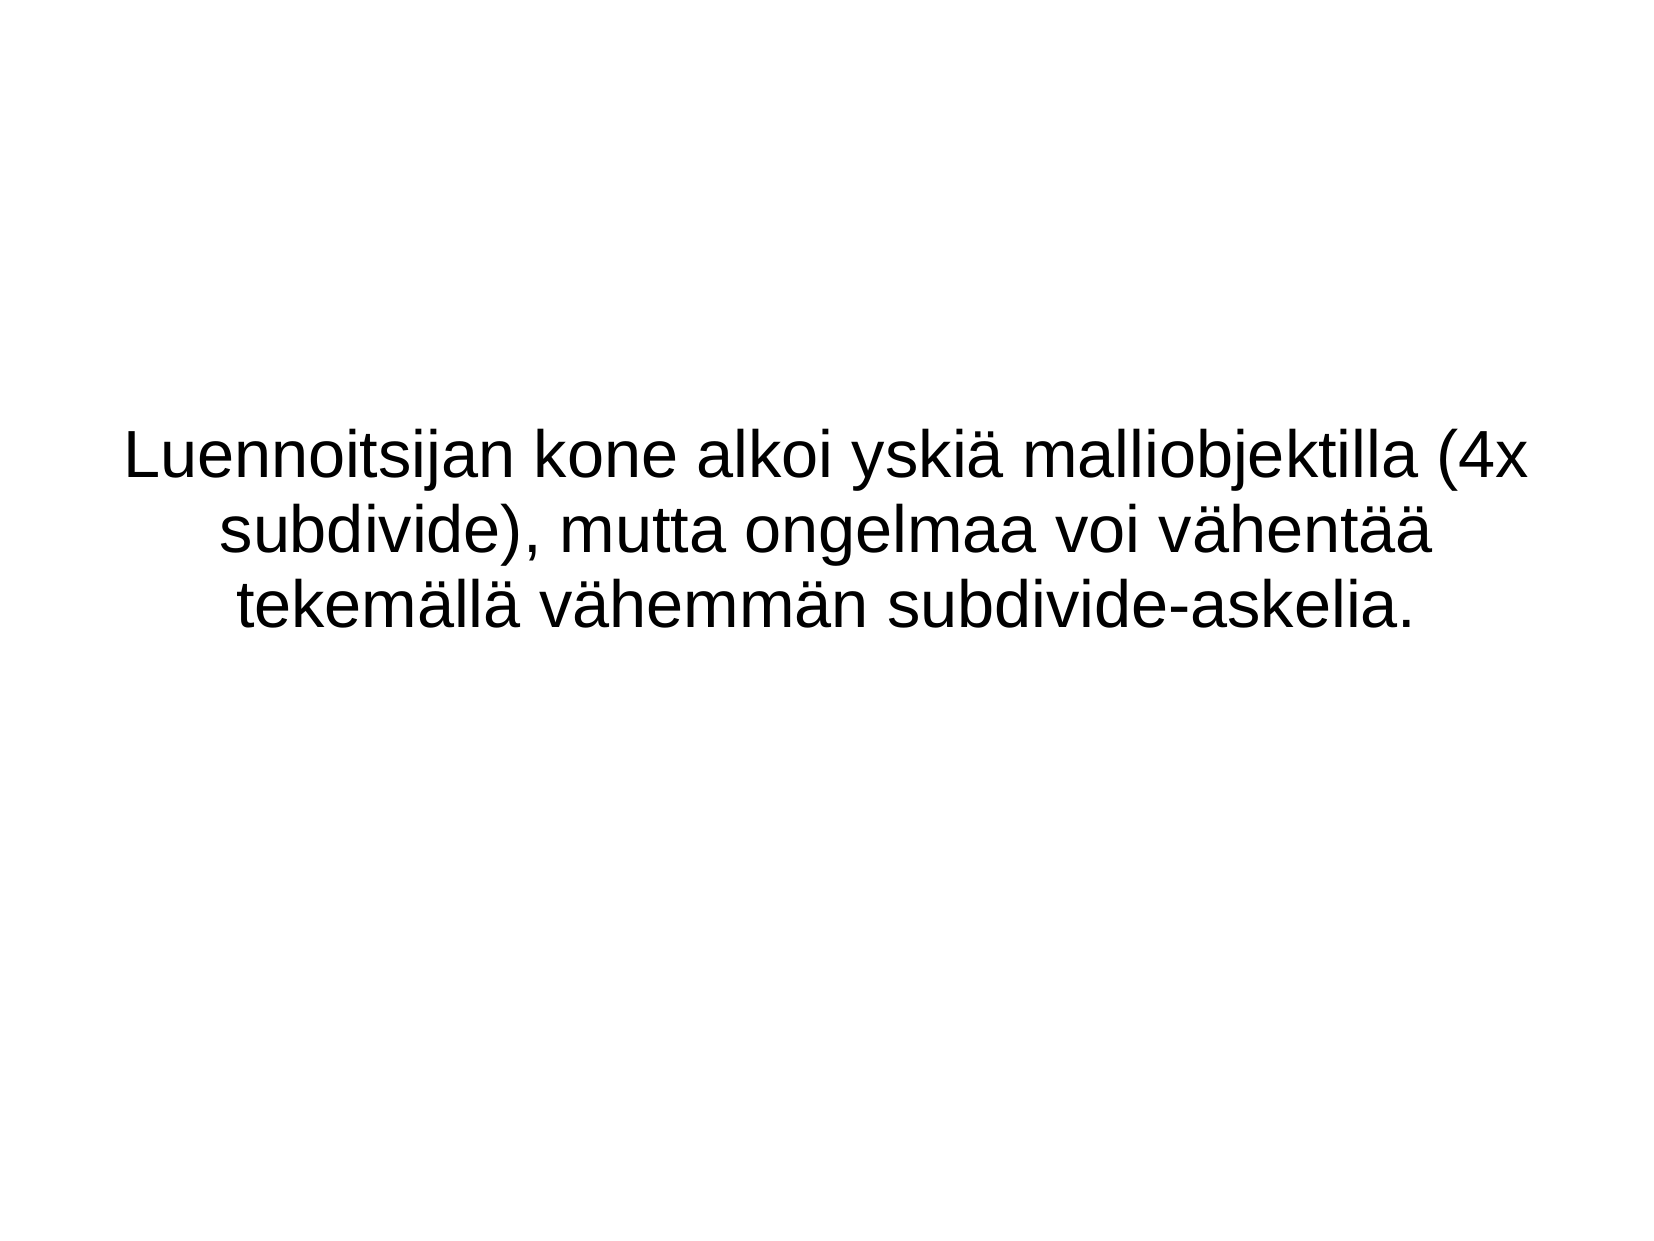

# Luennoitsijan kone alkoi yskiä malliobjektilla (4x subdivide), mutta ongelmaa voi vähentää tekemällä vähemmän subdivide-askelia.